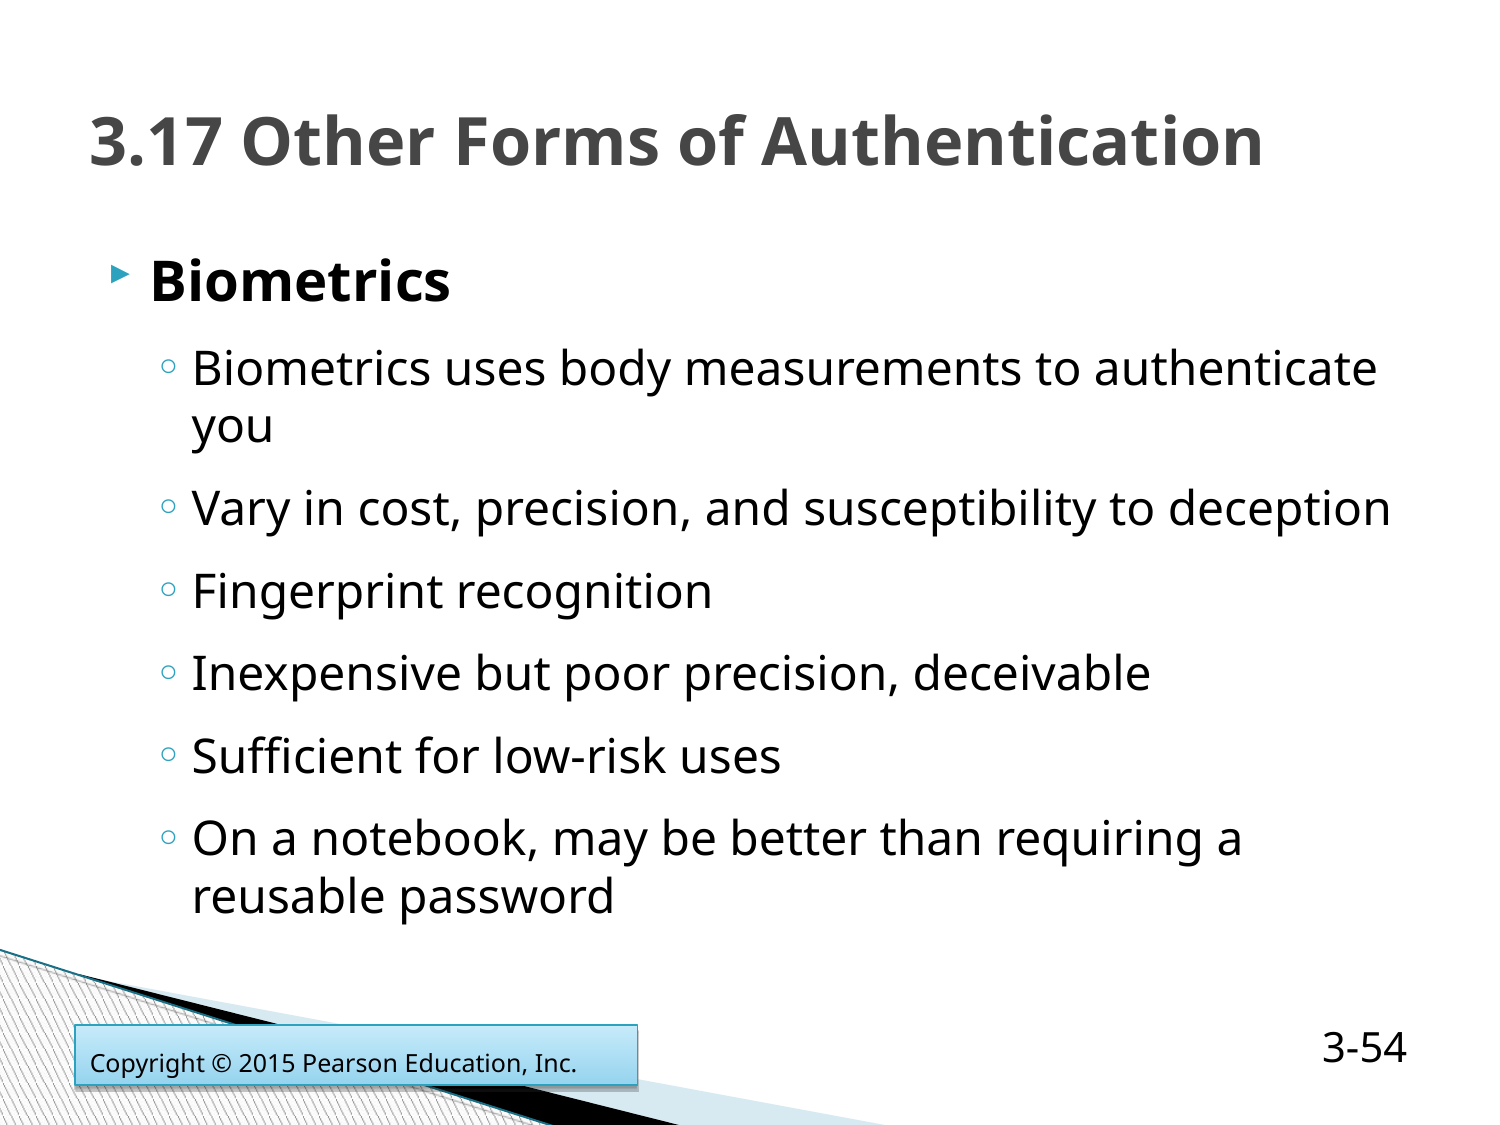

3.17 Other Forms of Authentication
# Biometrics
Biometrics uses body measurements to authenticate you
Vary in cost, precision, and susceptibility to deception
Fingerprint recognition
Inexpensive but poor precision, deceivable
Sufficient for low-risk uses
On a notebook, may be better than requiring a reusable password
Copyright © 2015 Pearson Education, Inc.